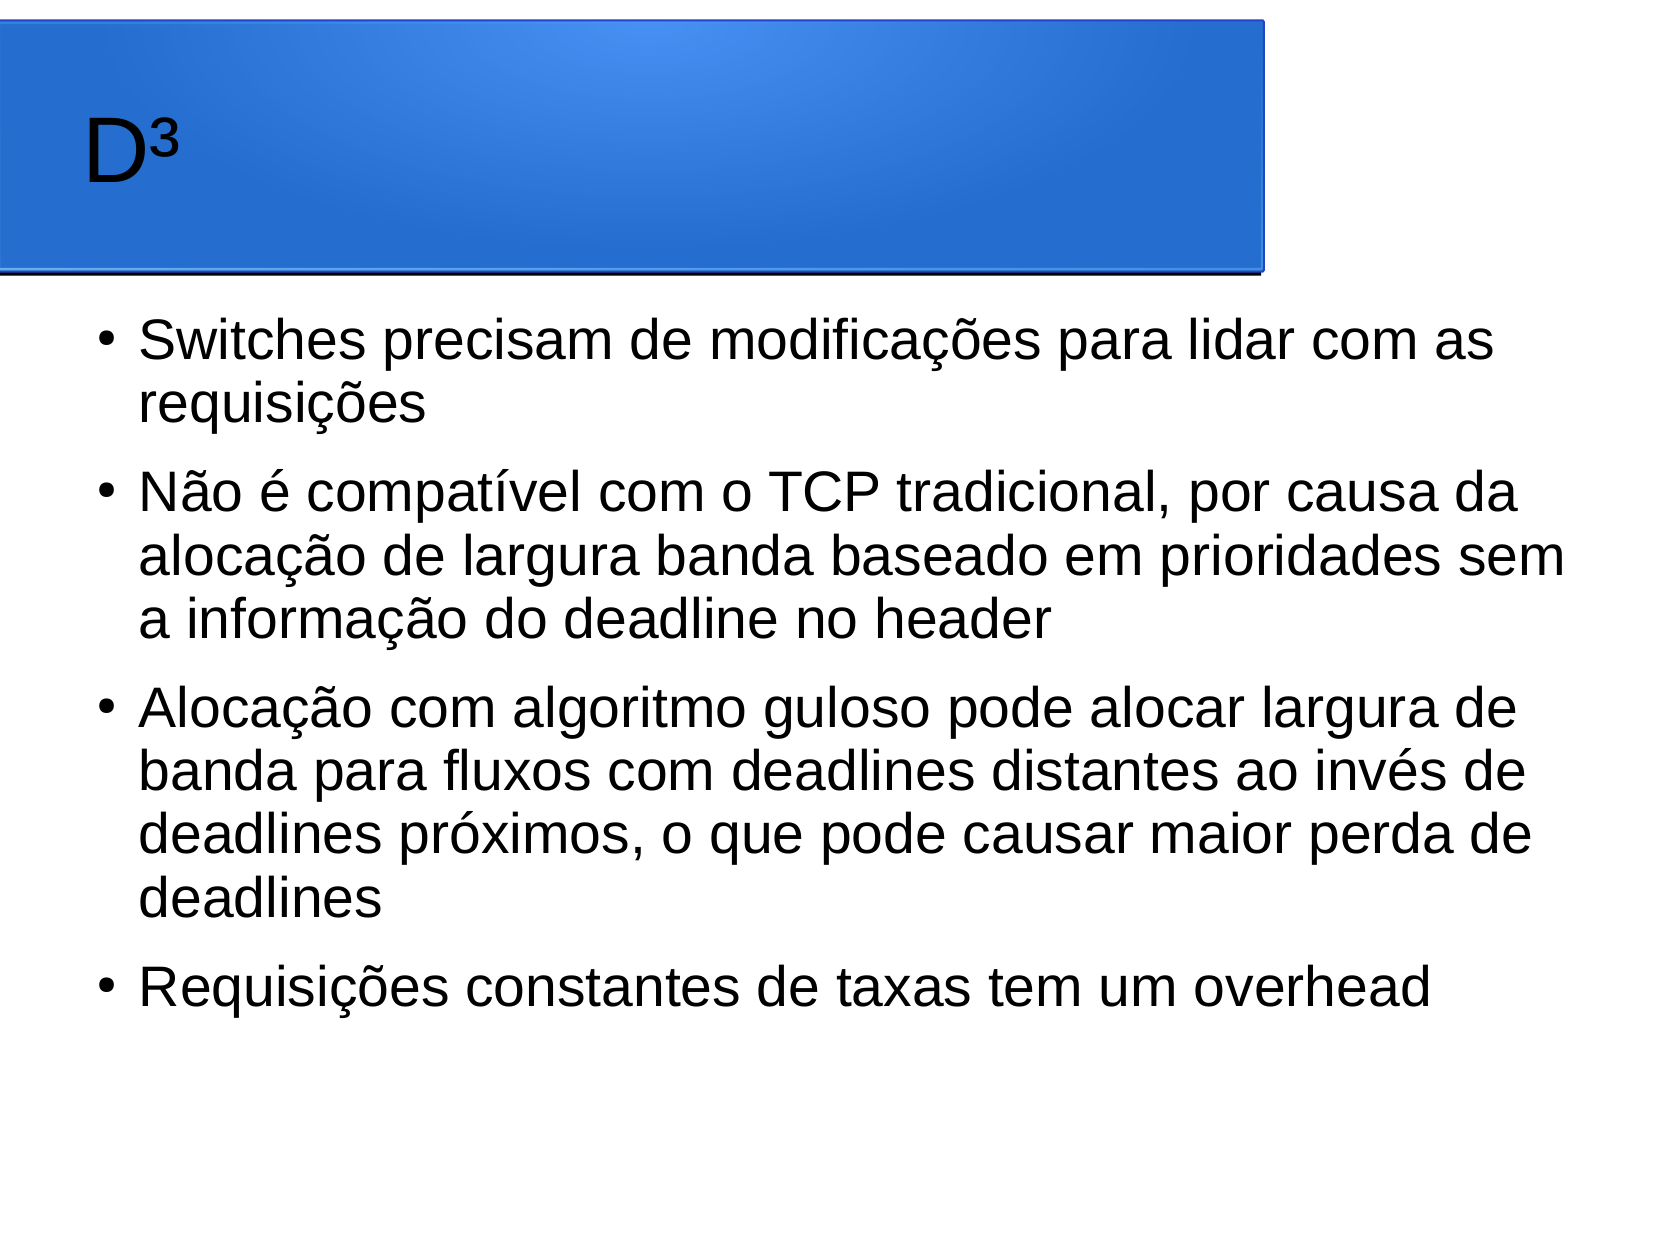

# D³
Switches precisam de modificações para lidar com as requisições
Não é compatível com o TCP tradicional, por causa da alocação de largura banda baseado em prioridades sem a informação do deadline no header
Alocação com algoritmo guloso pode alocar largura de banda para fluxos com deadlines distantes ao invés de deadlines próximos, o que pode causar maior perda de deadlines
Requisições constantes de taxas tem um overhead